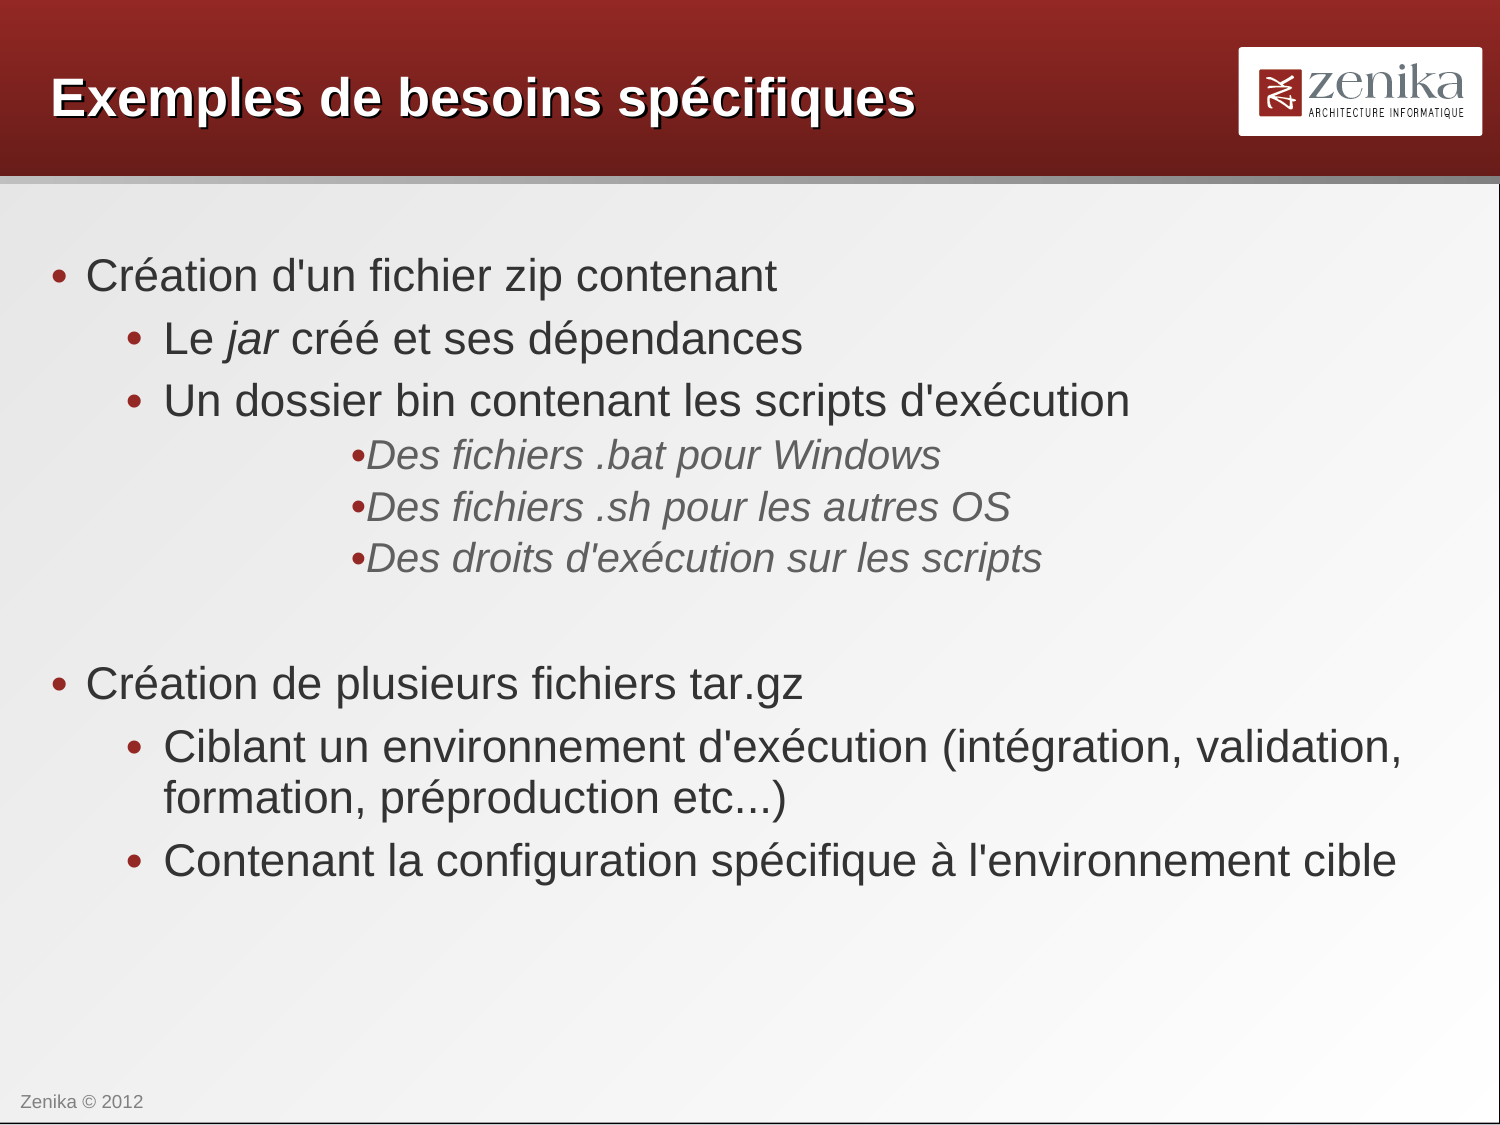

# Exemples de besoins spécifiques
Création d'un fichier zip contenant
Le jar créé et ses dépendances
Un dossier bin contenant les scripts d'exécution
Des fichiers .bat pour Windows
Des fichiers .sh pour les autres OS
Des droits d'exécution sur les scripts
Création de plusieurs fichiers tar.gz
Ciblant un environnement d'exécution (intégration, validation, formation, préproduction etc...)
Contenant la configuration spécifique à l'environnement cible